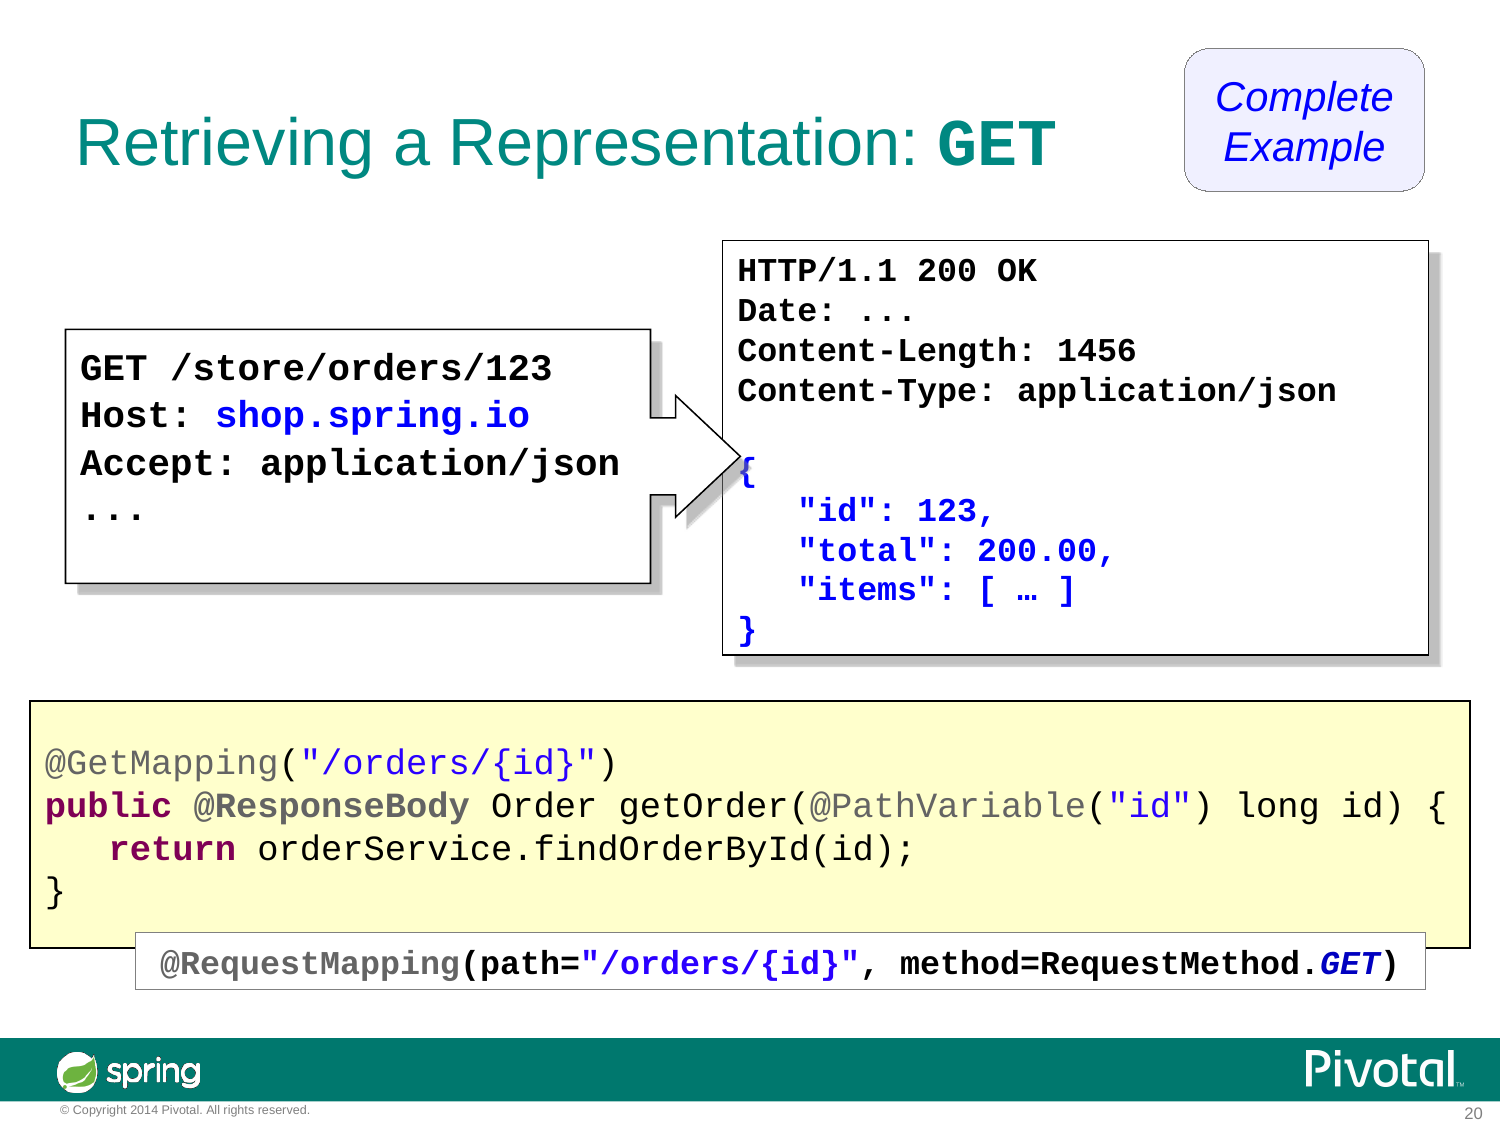

# Retrieving a Representation: GET
Complete
Example
HTTP/1.1 200 OK
Date: ...
Content-Length: 1456
Content-Type: application/json
{
 "id": 123,
 "total": 200.00,
 "items": [ … ]
}
GET /store/orders/123
Host: shop.spring.io
Accept: application/json
...
@GetMapping("/orders/{id}")
public @ResponseBody Order getOrder(@PathVariable("id") long id) {
 return orderService.findOrderById(id);
}
@RequestMapping(path="/orders/{id}", method=RequestMethod.GET)